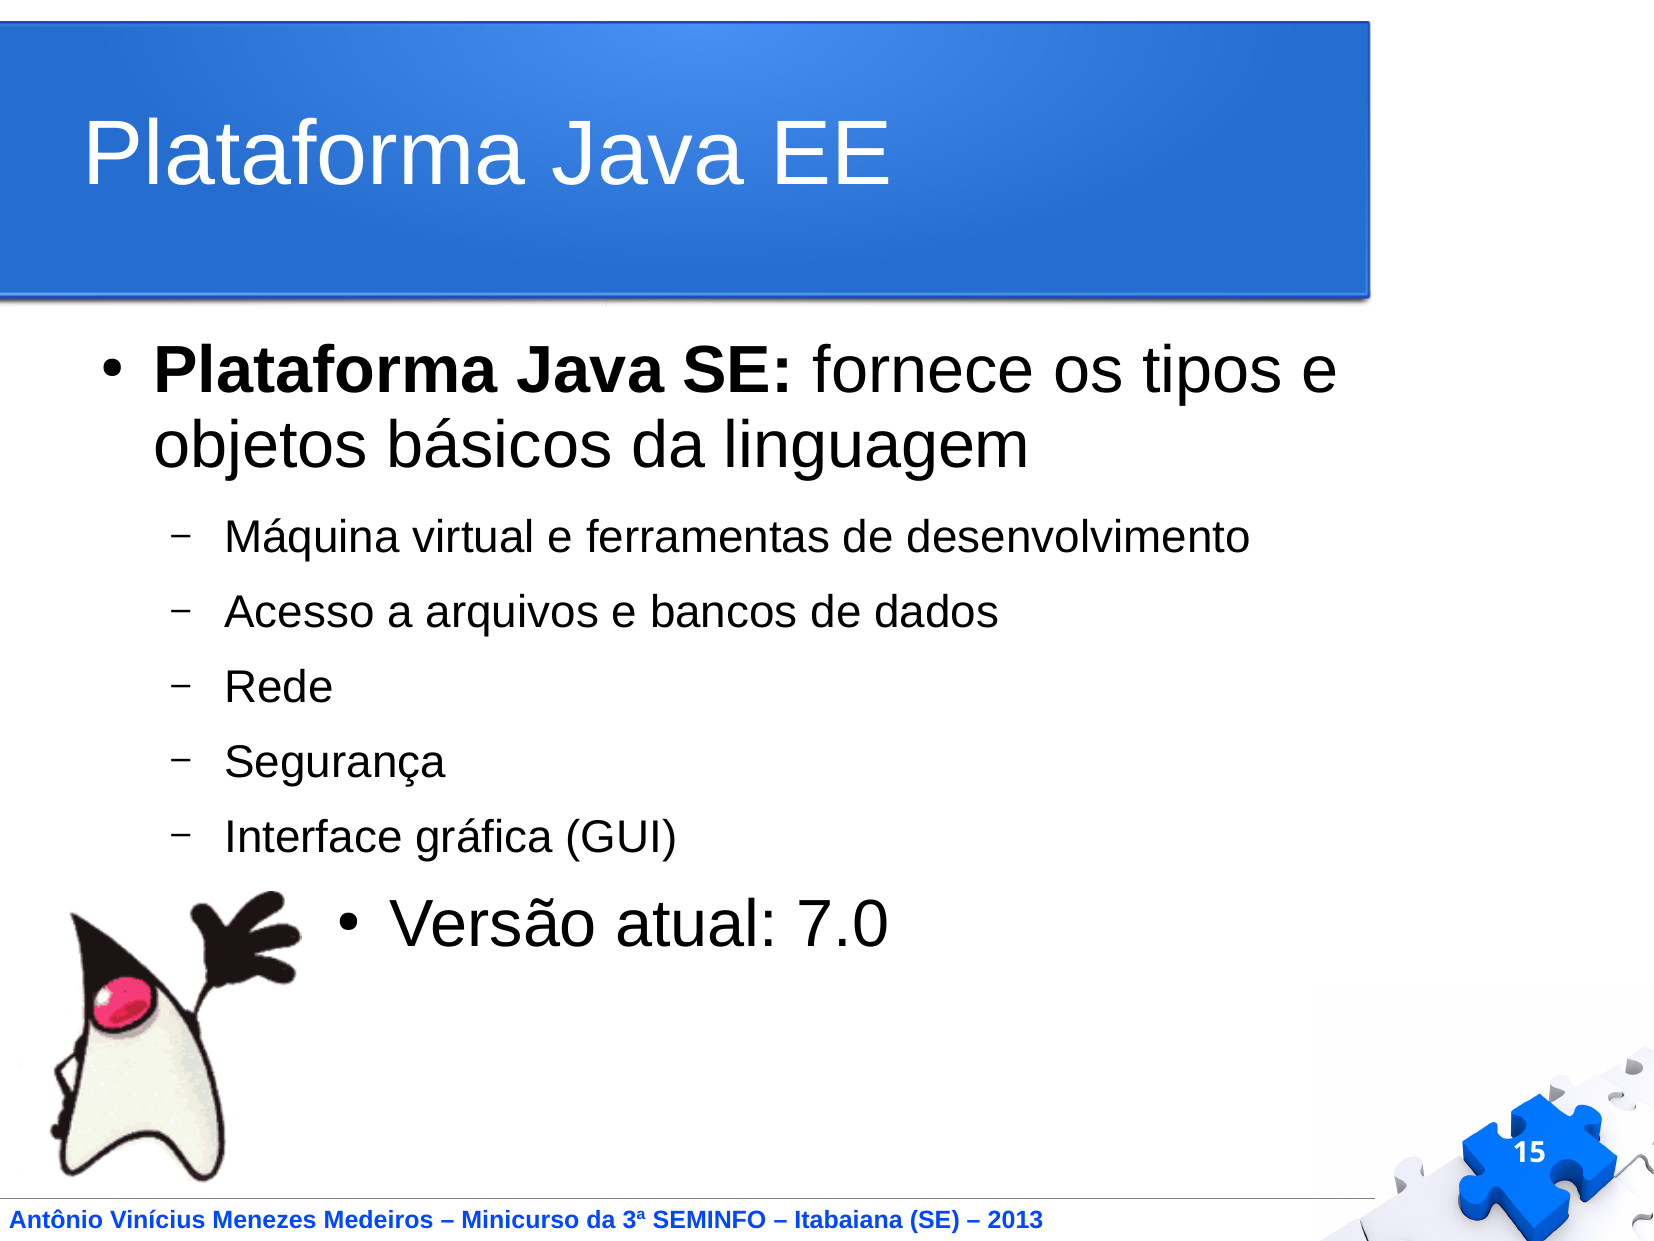

# Plataforma Java EE
Plataforma Java SE: fornece os tipos e objetos básicos da linguagem
Máquina virtual e ferramentas de desenvolvimento
Acesso a arquivos e bancos de dados
Rede
Segurança
Interface gráfica (GUI)
Versão atual: 7.0
15